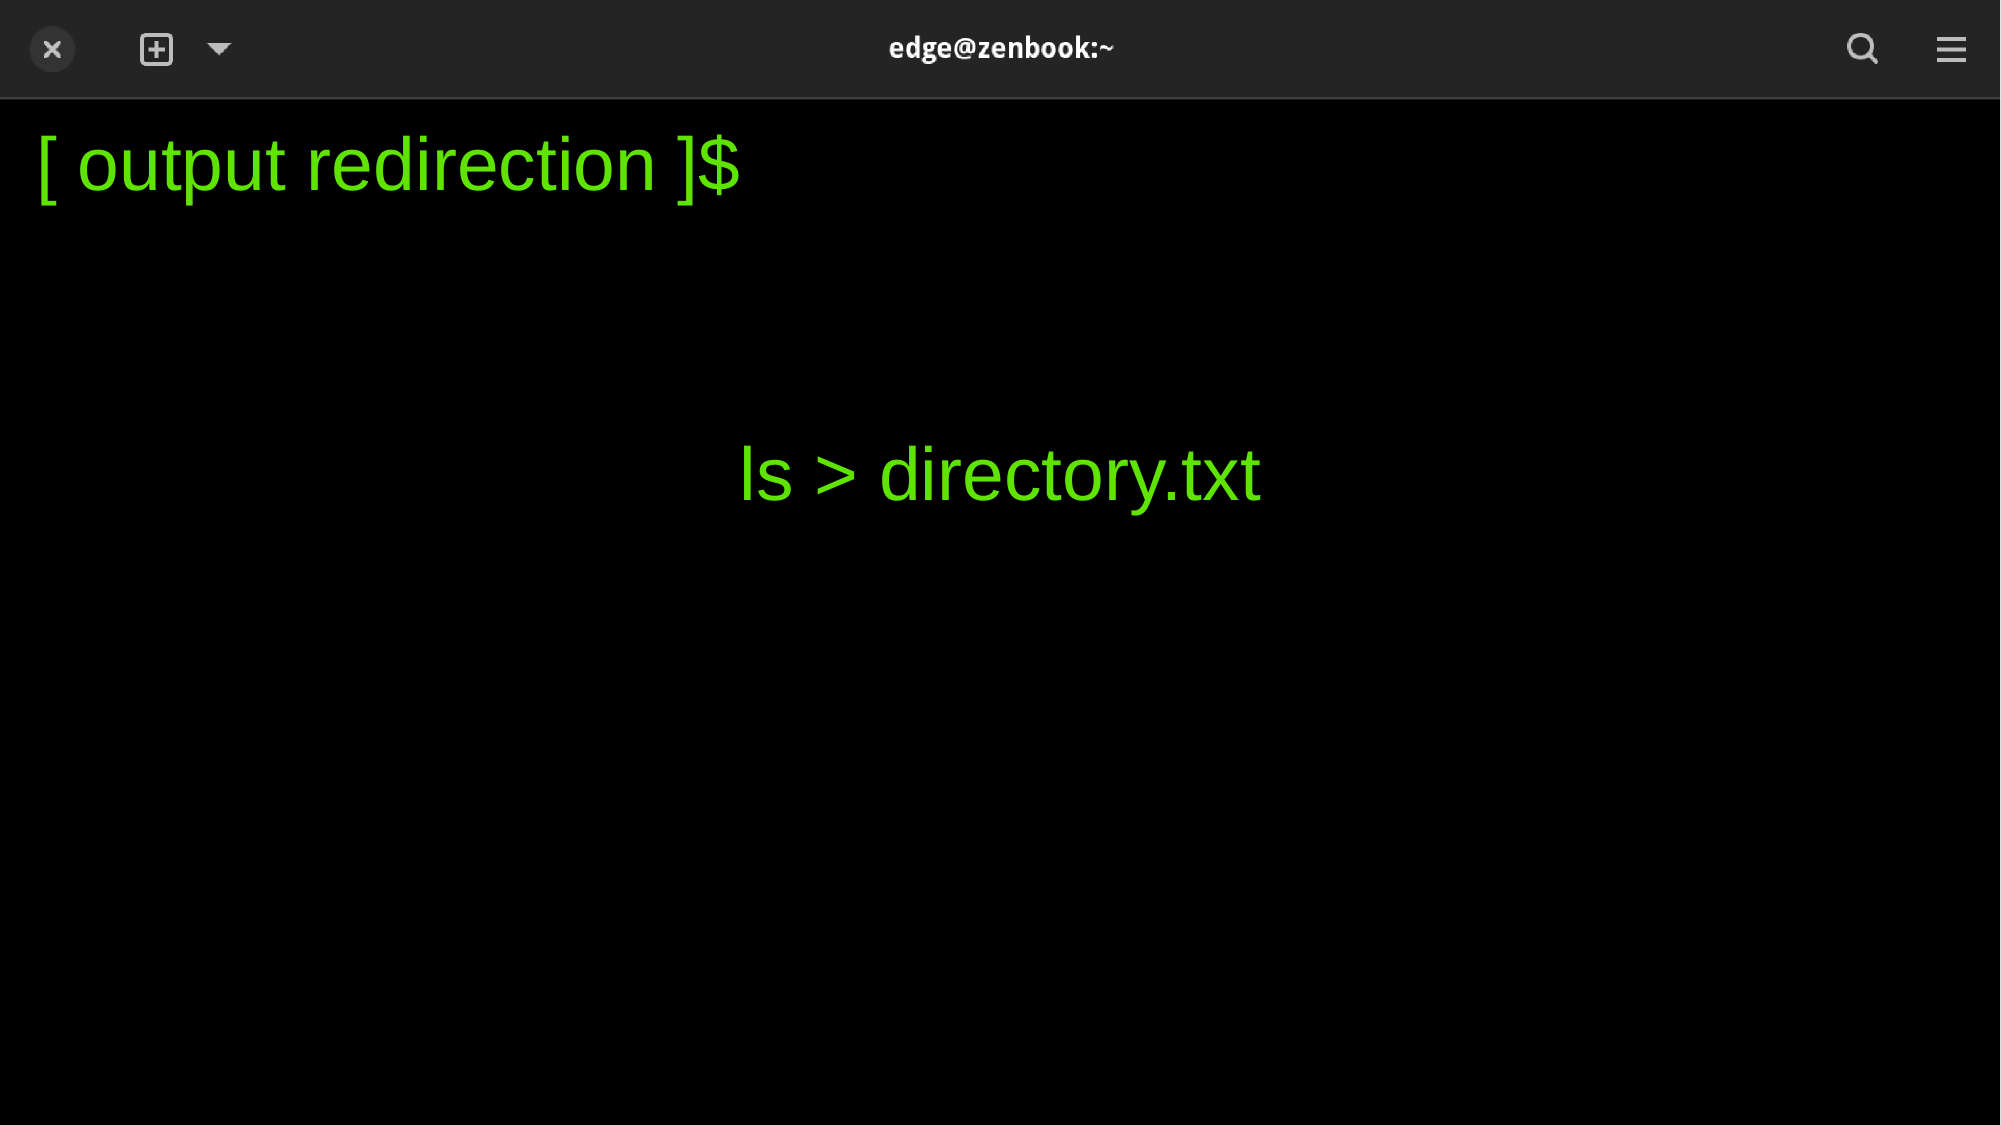

# [ output redirection ]$
ls > directory.txt